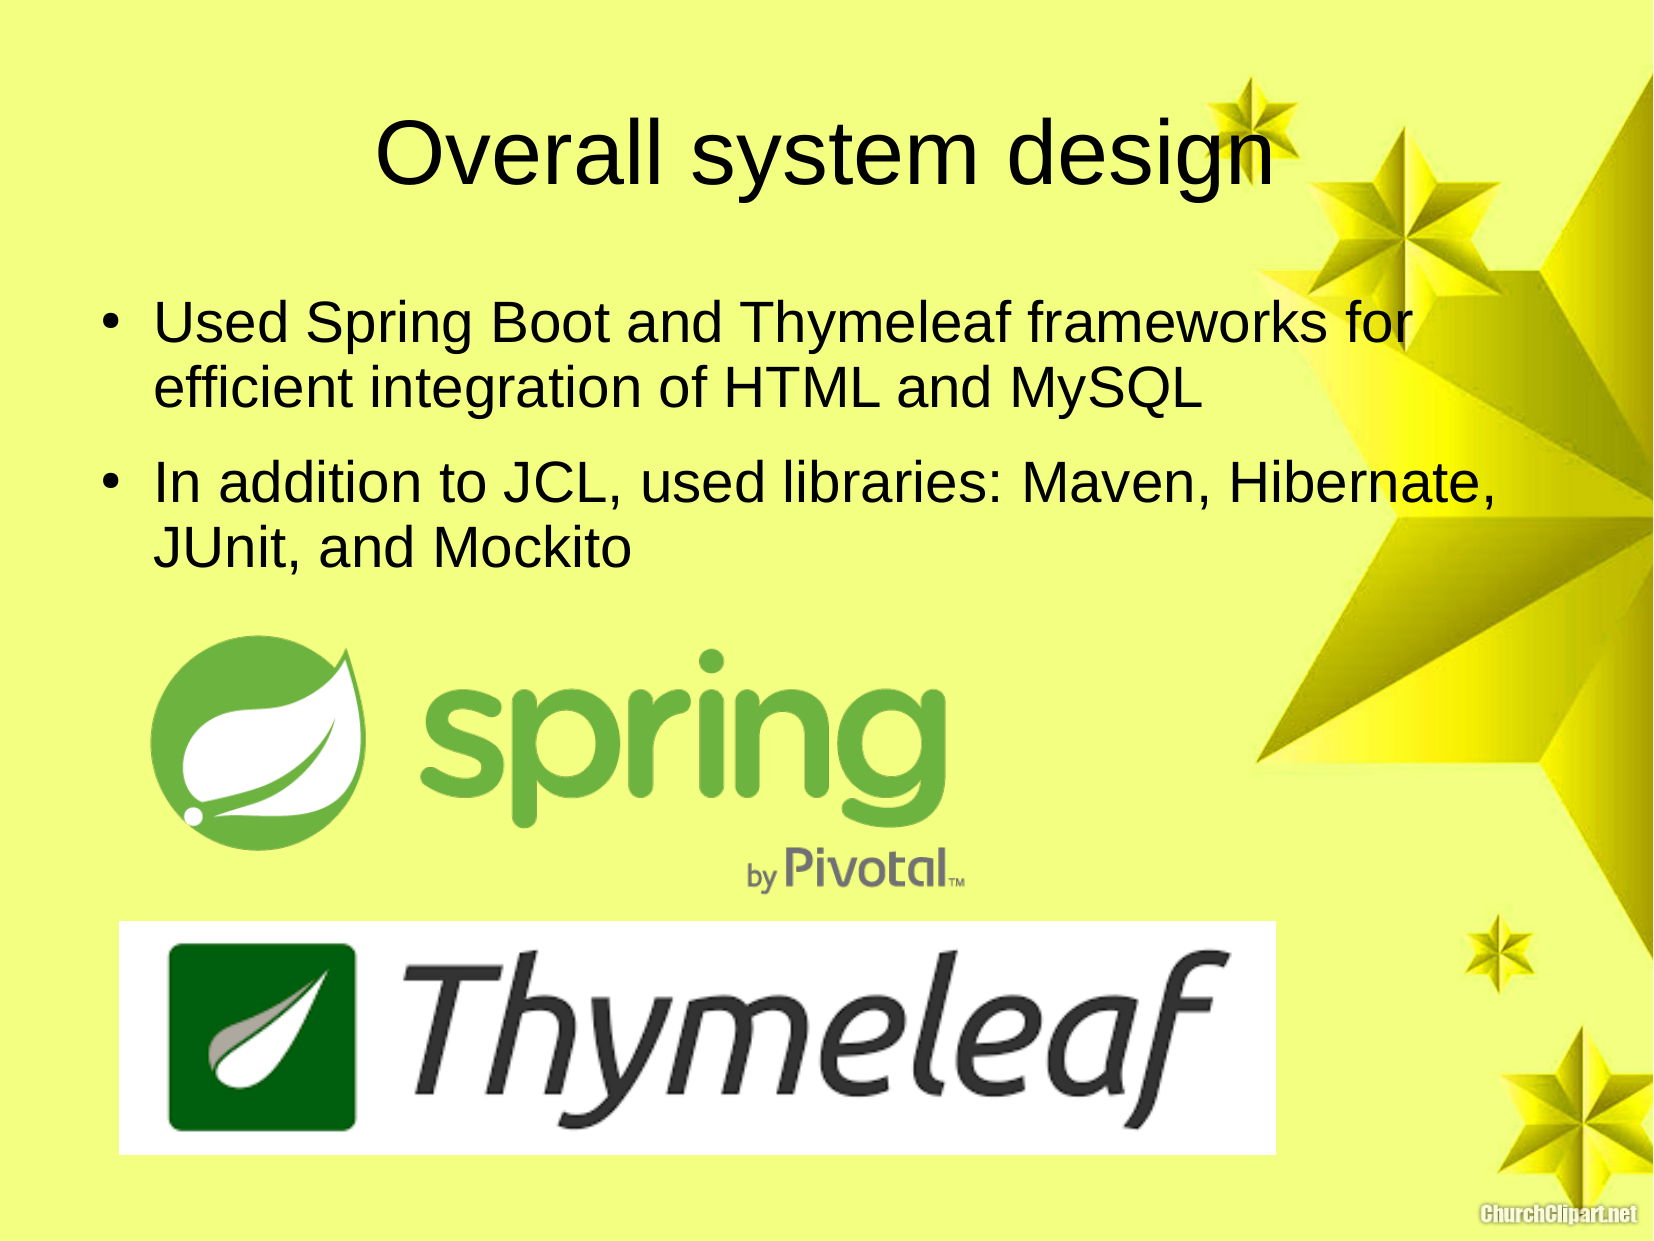

# Overall system design
Used Spring Boot and Thymeleaf frameworks for efficient integration of HTML and MySQL
In addition to JCL, used libraries: Maven, Hibernate, JUnit, and Mockito